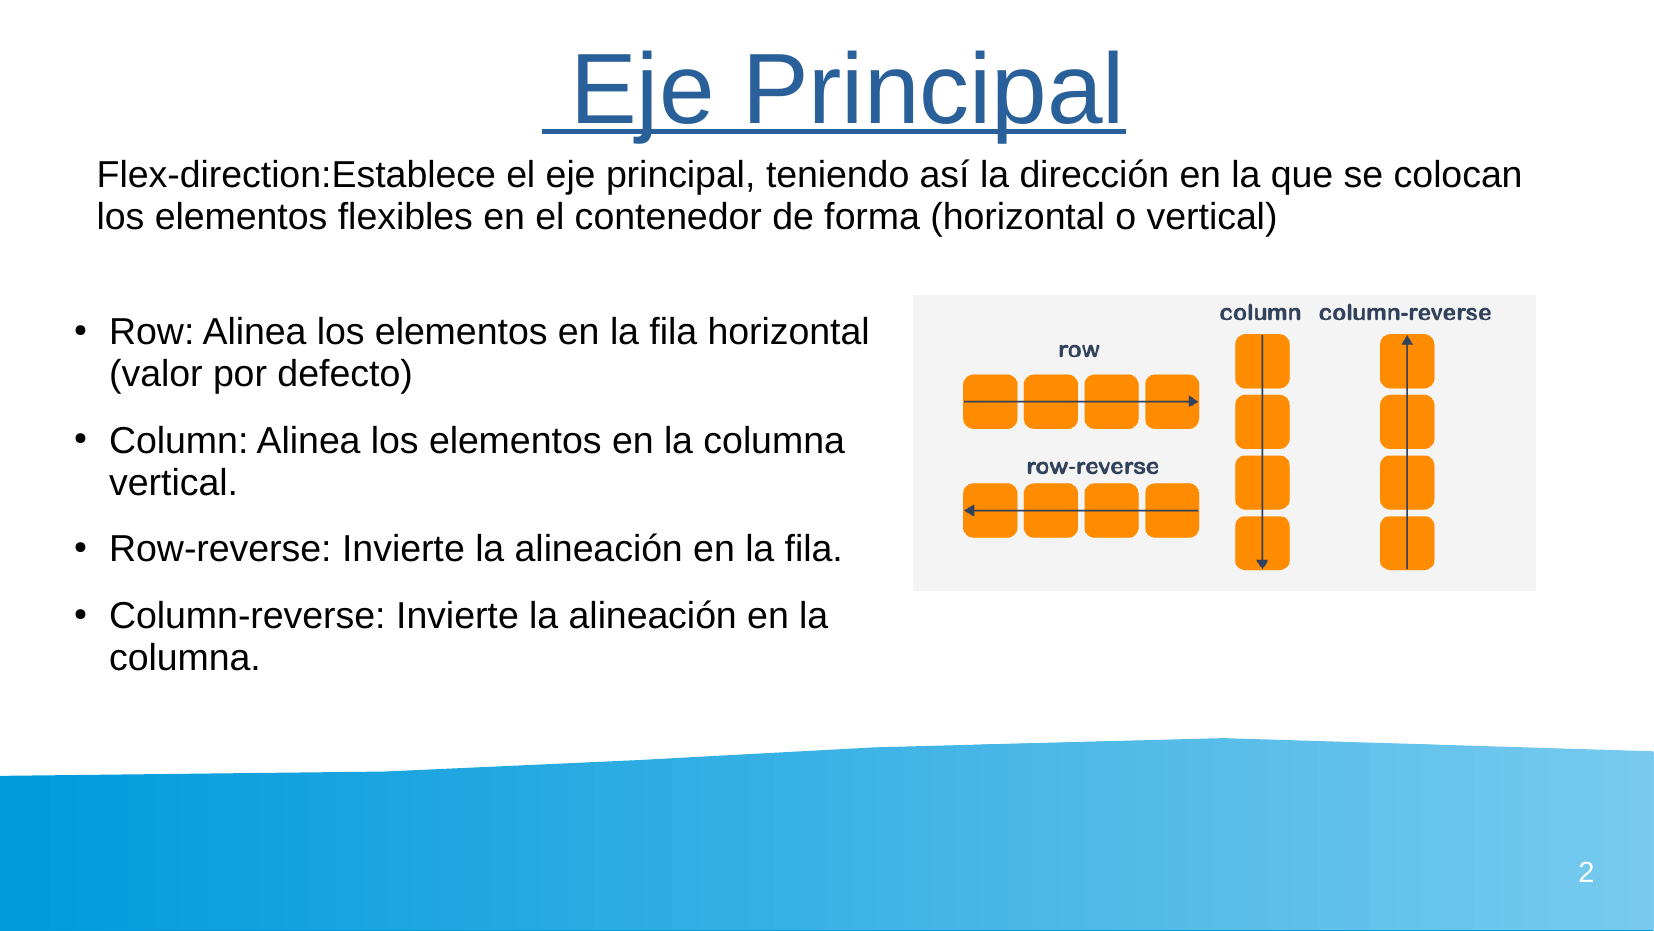

# Eje Principal
Flex-direction:Establece el eje principal, teniendo así la dirección en la que se colocan los elementos flexibles en el contenedor de forma (horizontal o vertical)
Row: Alinea los elementos en la fila horizontal (valor por defecto)
Column: Alinea los elementos en la columna vertical.
Row-reverse: Invierte la alineación en la fila.
Column-reverse: Invierte la alineación en la columna.
2